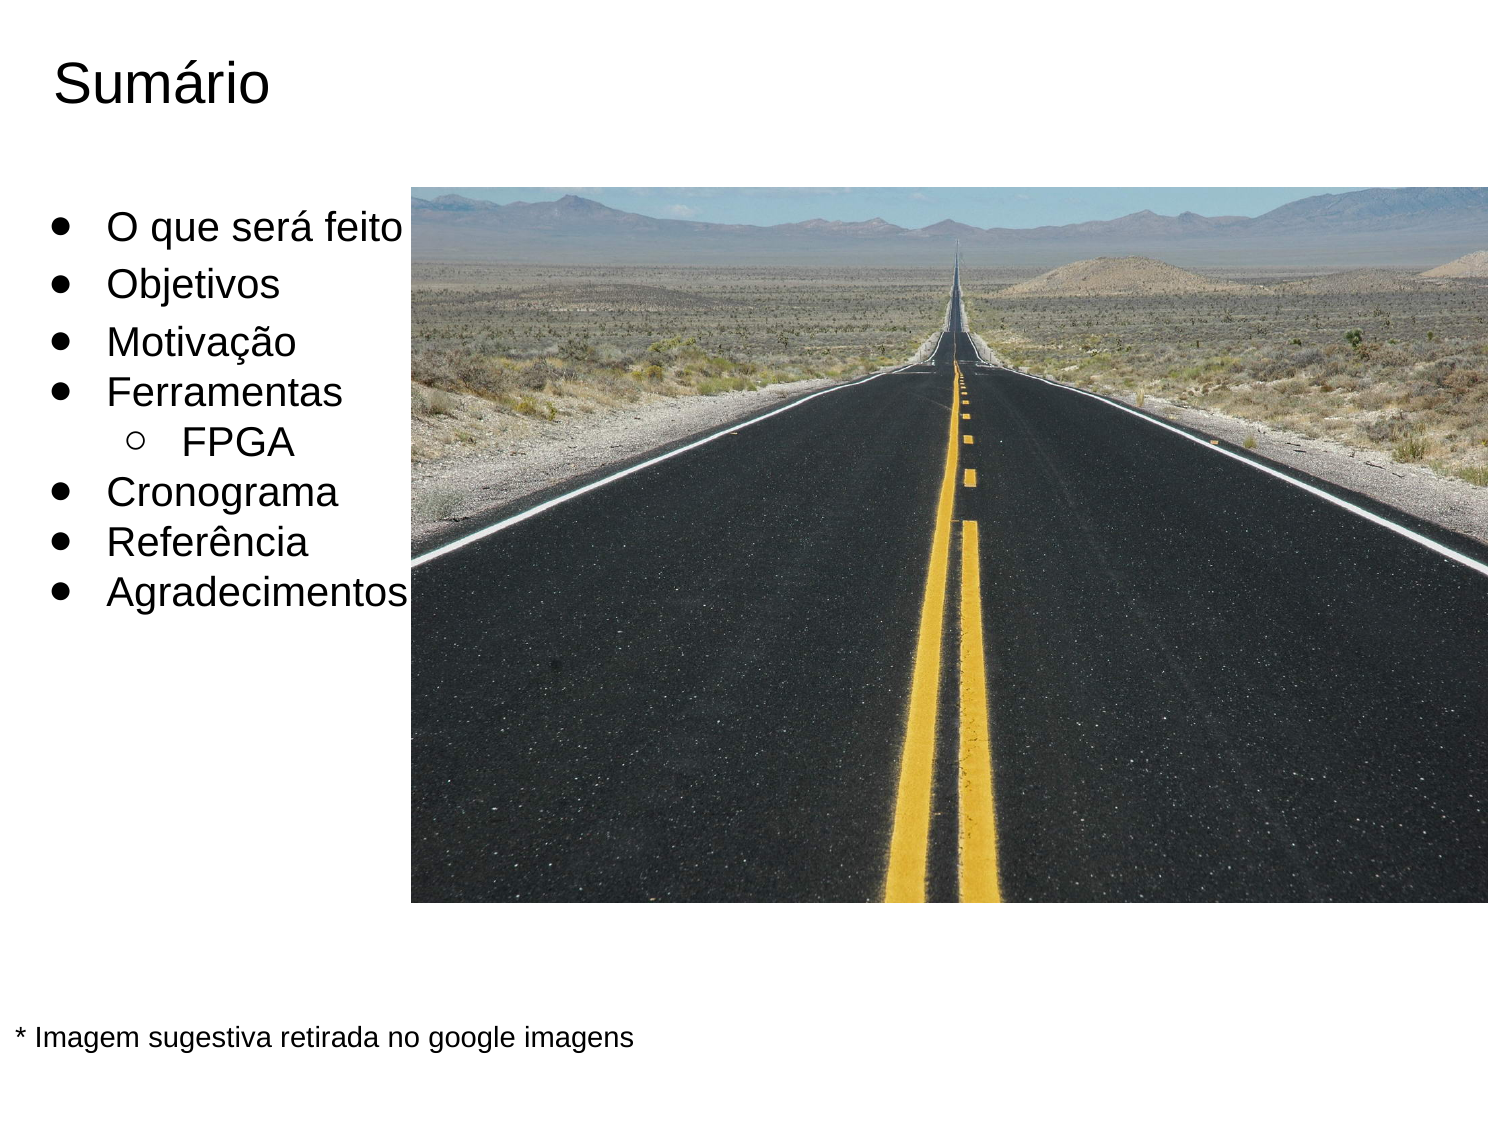

# Sumário
O que será feito
Objetivos
Motivação
Ferramentas
FPGA
Cronograma
Referência
Agradecimentos
* Imagem sugestiva retirada no google imagens